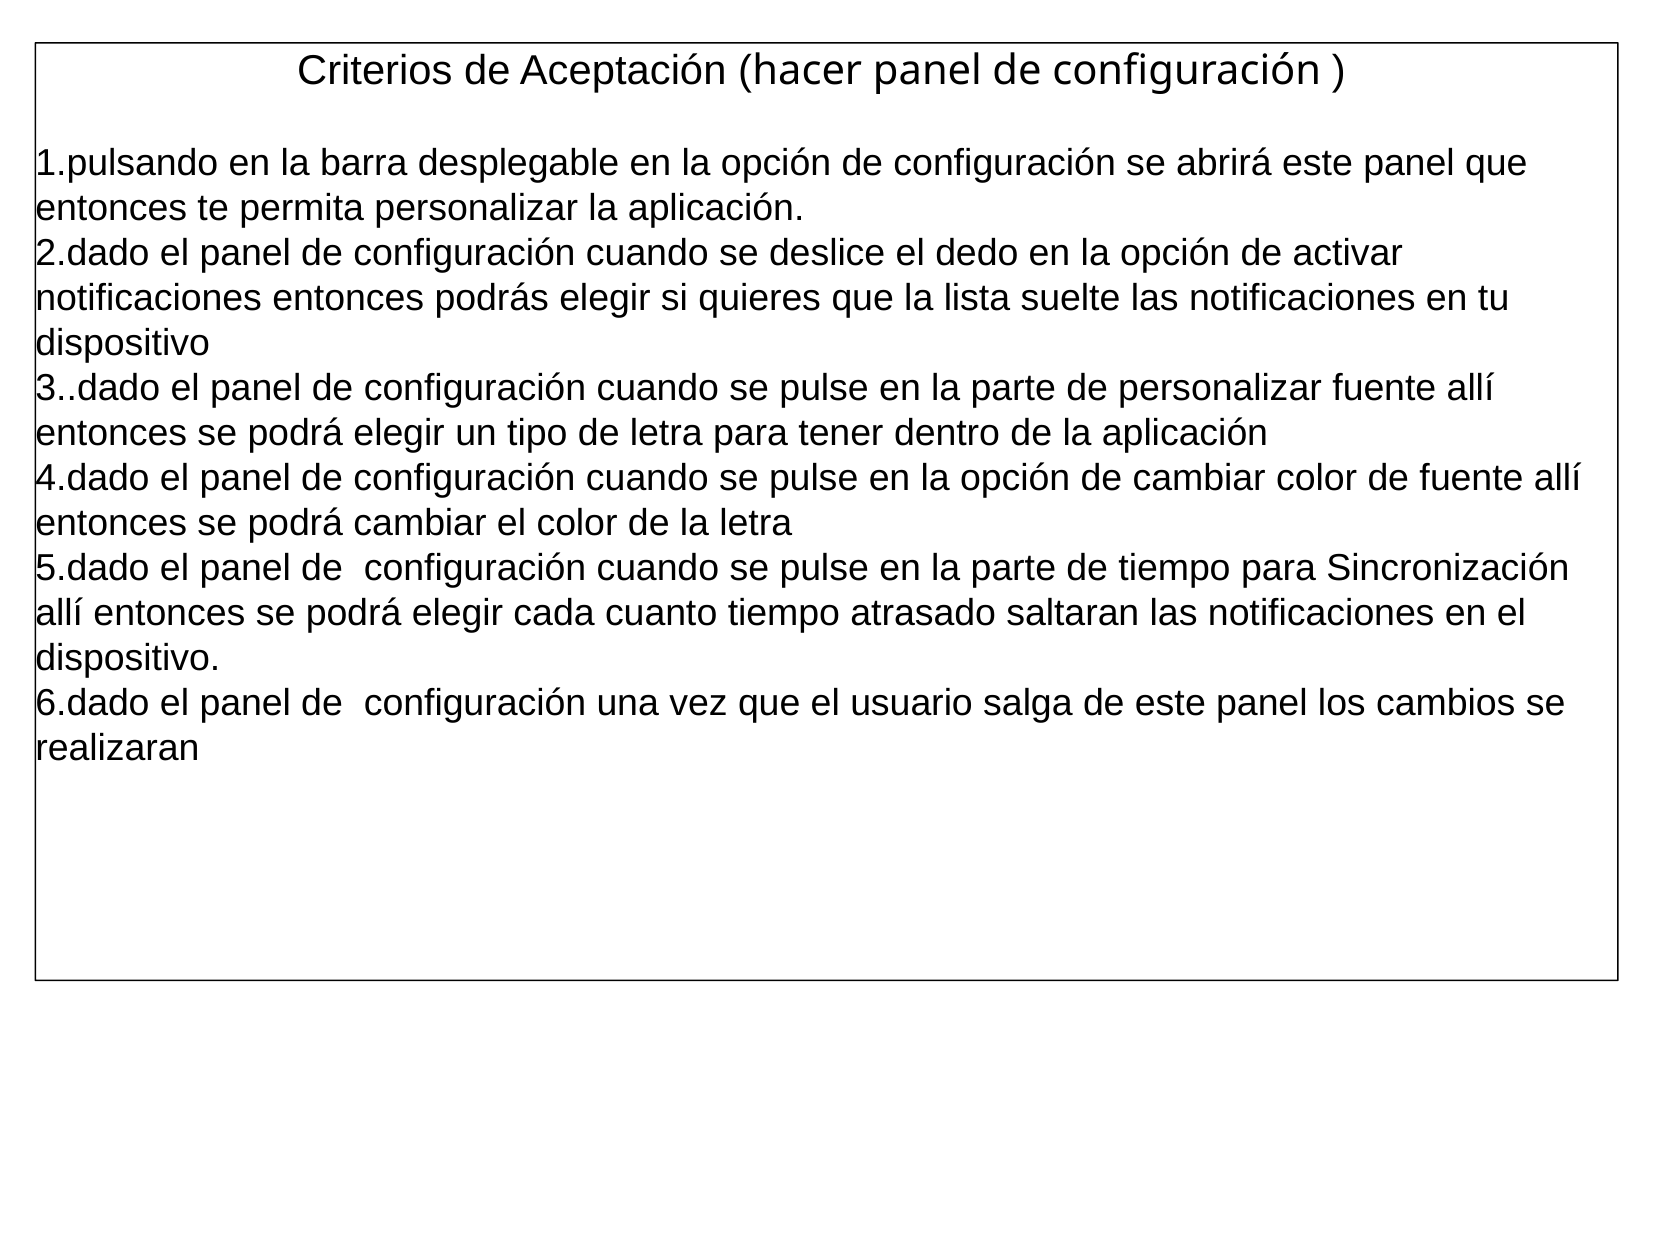

Criterios de Aceptación (hacer panel de configuración )
1.pulsando en la barra desplegable en la opción de configuración se abrirá este panel que entonces te permita personalizar la aplicación.
2.dado el panel de configuración cuando se deslice el dedo en la opción de activar notificaciones entonces podrás elegir si quieres que la lista suelte las notificaciones en tu dispositivo
3..dado el panel de configuración cuando se pulse en la parte de personalizar fuente allí entonces se podrá elegir un tipo de letra para tener dentro de la aplicación
4.dado el panel de configuración cuando se pulse en la opción de cambiar color de fuente allí entonces se podrá cambiar el color de la letra
5.dado el panel de configuración cuando se pulse en la parte de tiempo para Sincronización allí entonces se podrá elegir cada cuanto tiempo atrasado saltaran las notificaciones en el dispositivo.
6.dado el panel de configuración una vez que el usuario salga de este panel los cambios se realizaran